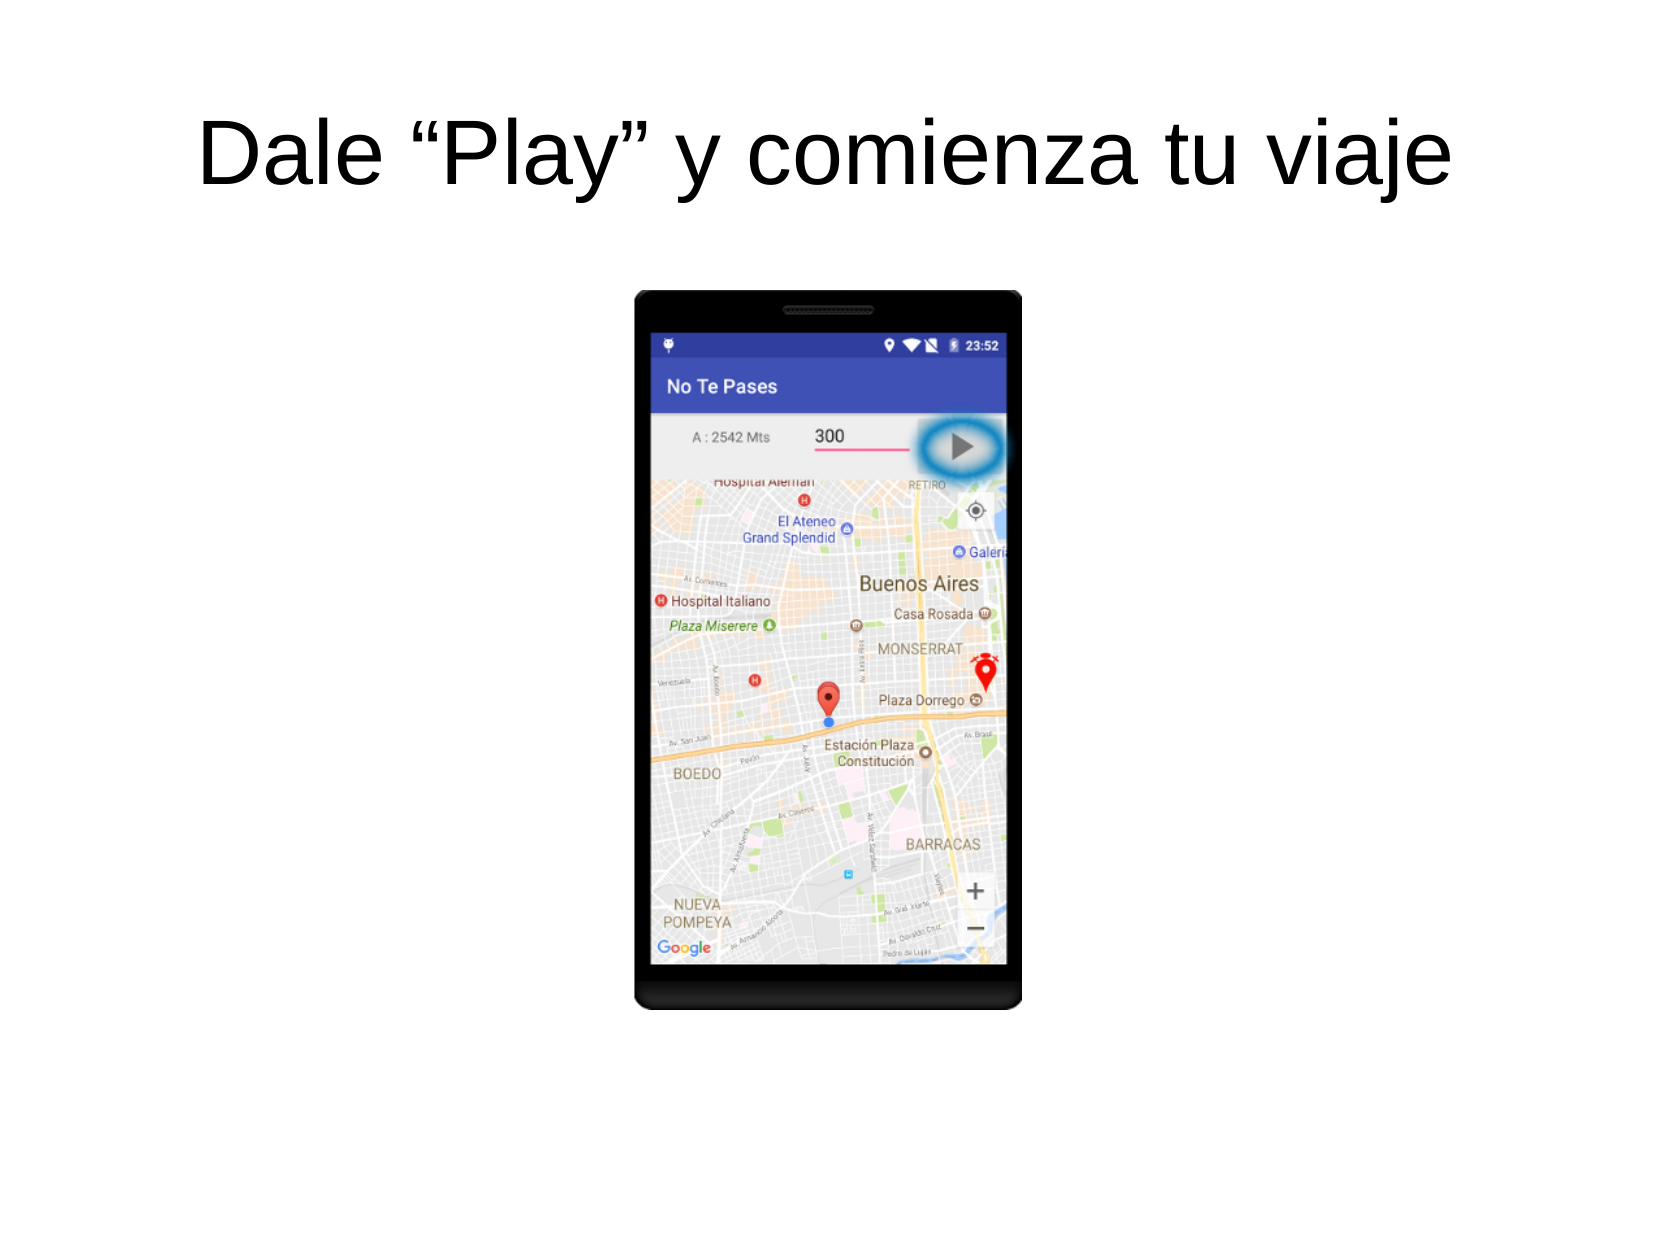

# Dale “Play” y comienza tu viaje